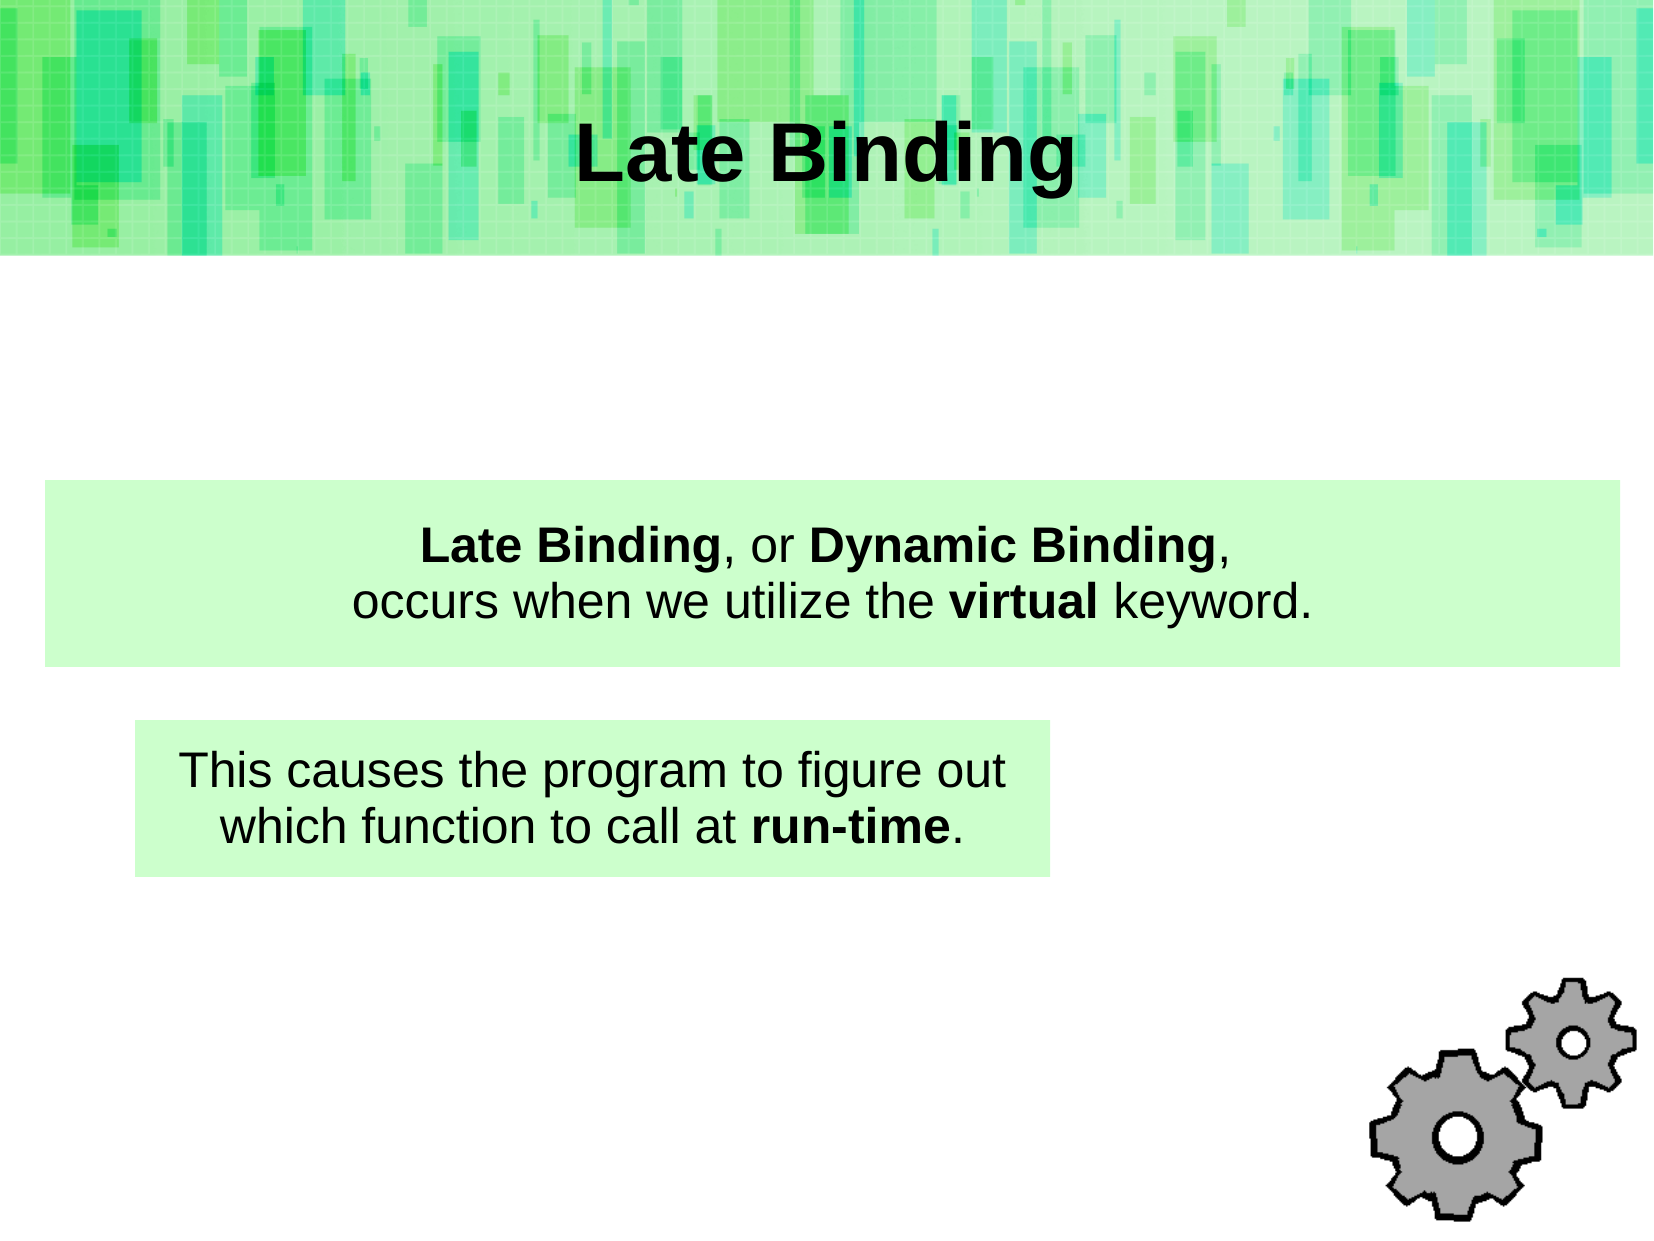

# Late Binding
Late Binding, or Dynamic Binding,
occurs when we utilize the virtual keyword.
This causes the program to figure out which function to call at run-time.